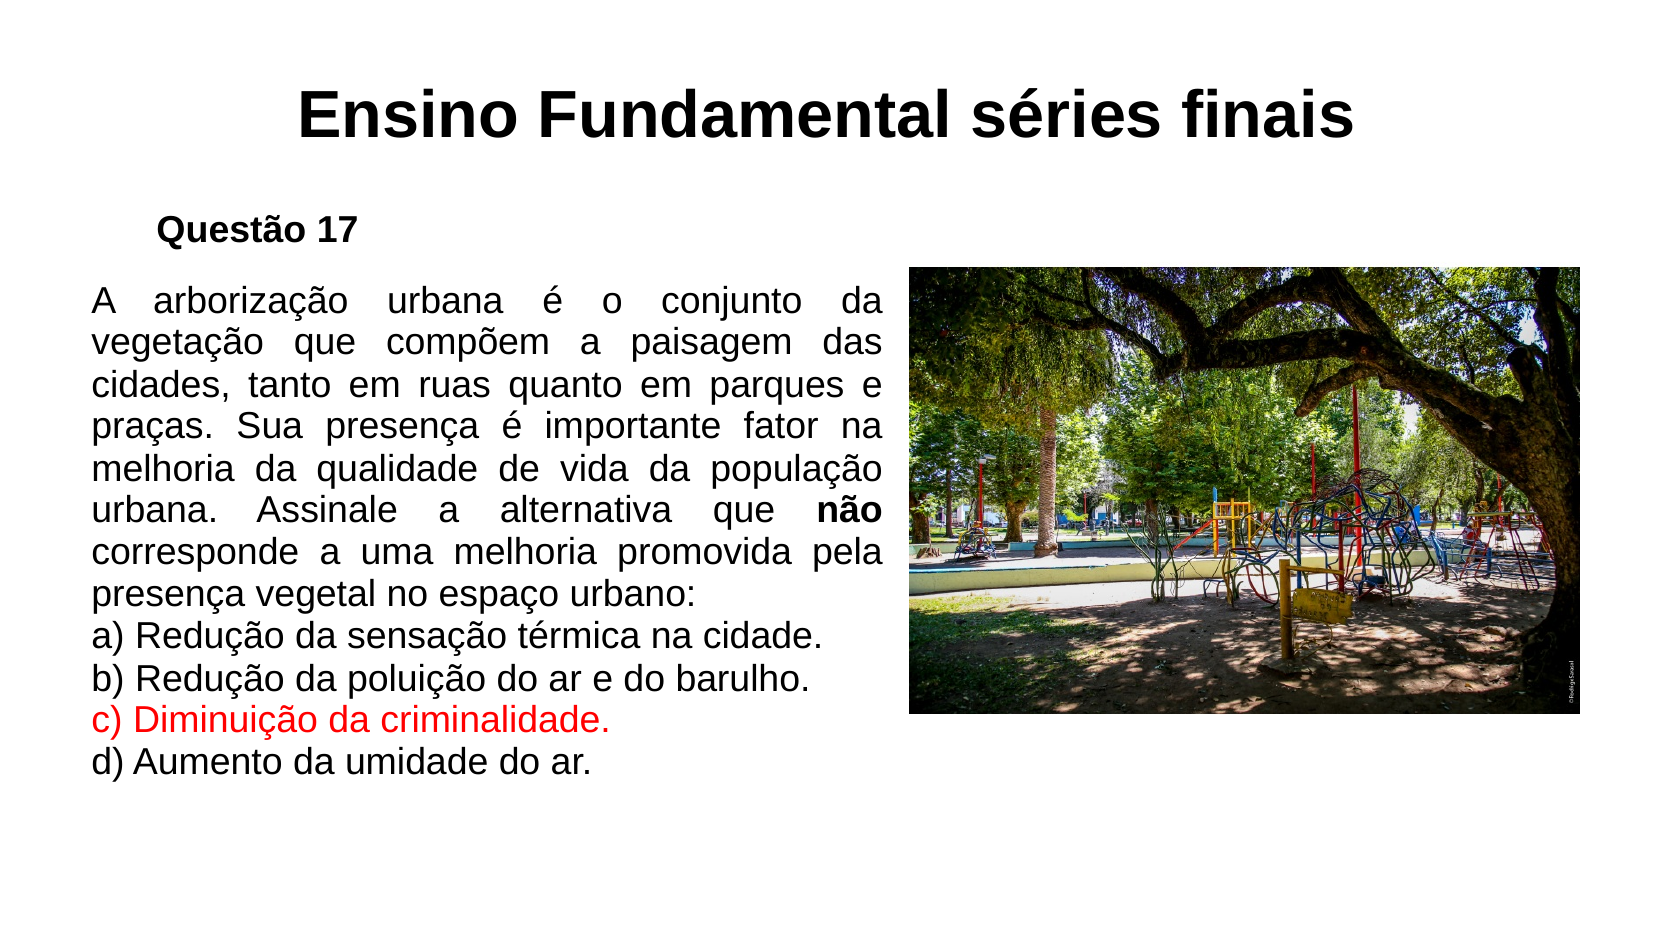

# Ensino Fundamental séries finais
Questão 17
A arborização urbana é o conjunto da vegetação que compõem a paisagem das cidades, tanto em ruas quanto em parques e praças. Sua presença é importante fator na melhoria da qualidade de vida da população urbana. Assinale a alternativa que não corresponde a uma melhoria promovida pela presença vegetal no espaço urbano:
a) Redução da sensação térmica na cidade.
b) Redução da poluição do ar e do barulho.
c) Diminuição da criminalidade.
d) Aumento da umidade do ar.